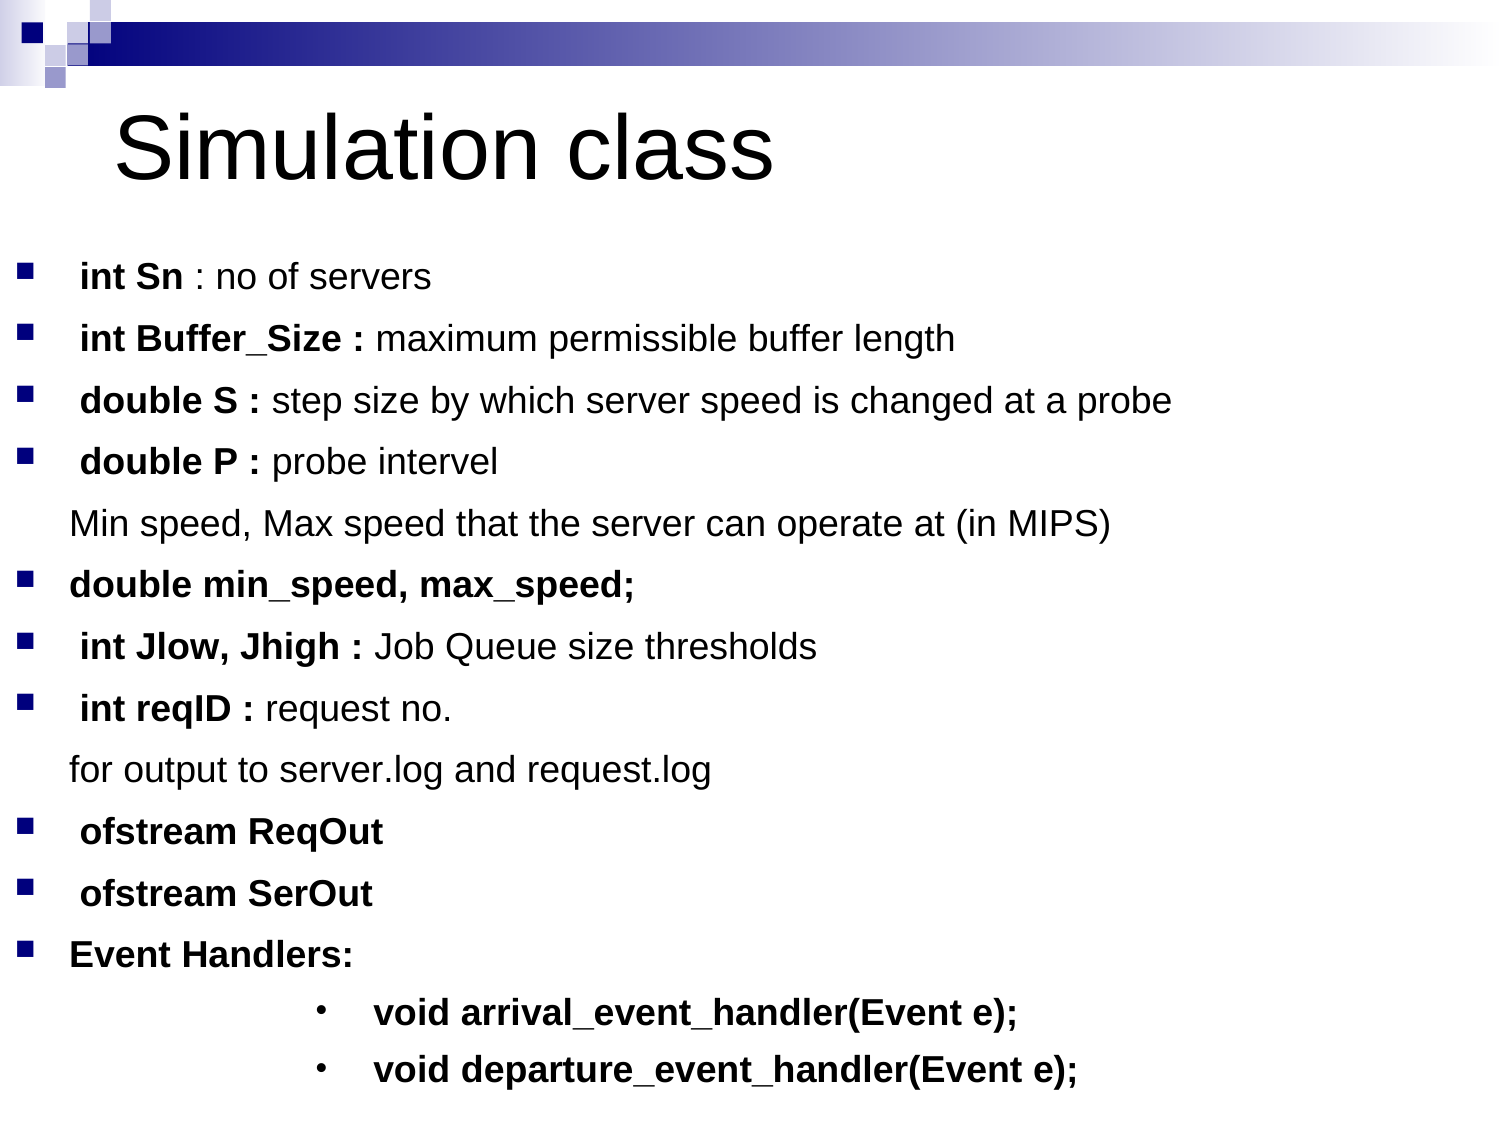

# Simulation class
 int Sn : no of servers
 int Buffer_Size : maximum permissible buffer length
 double S : step size by which server speed is changed at a probe
 double P : probe intervel
Min speed, Max speed that the server can operate at (in MIPS)
double min_speed, max_speed;
 int Jlow, Jhigh : Job Queue size thresholds
 int reqID : request no.
for output to server.log and request.log
 ofstream ReqOut
 ofstream SerOut
Event Handlers:
 void arrival_event_handler(Event e);
 void departure_event_handler(Event e);